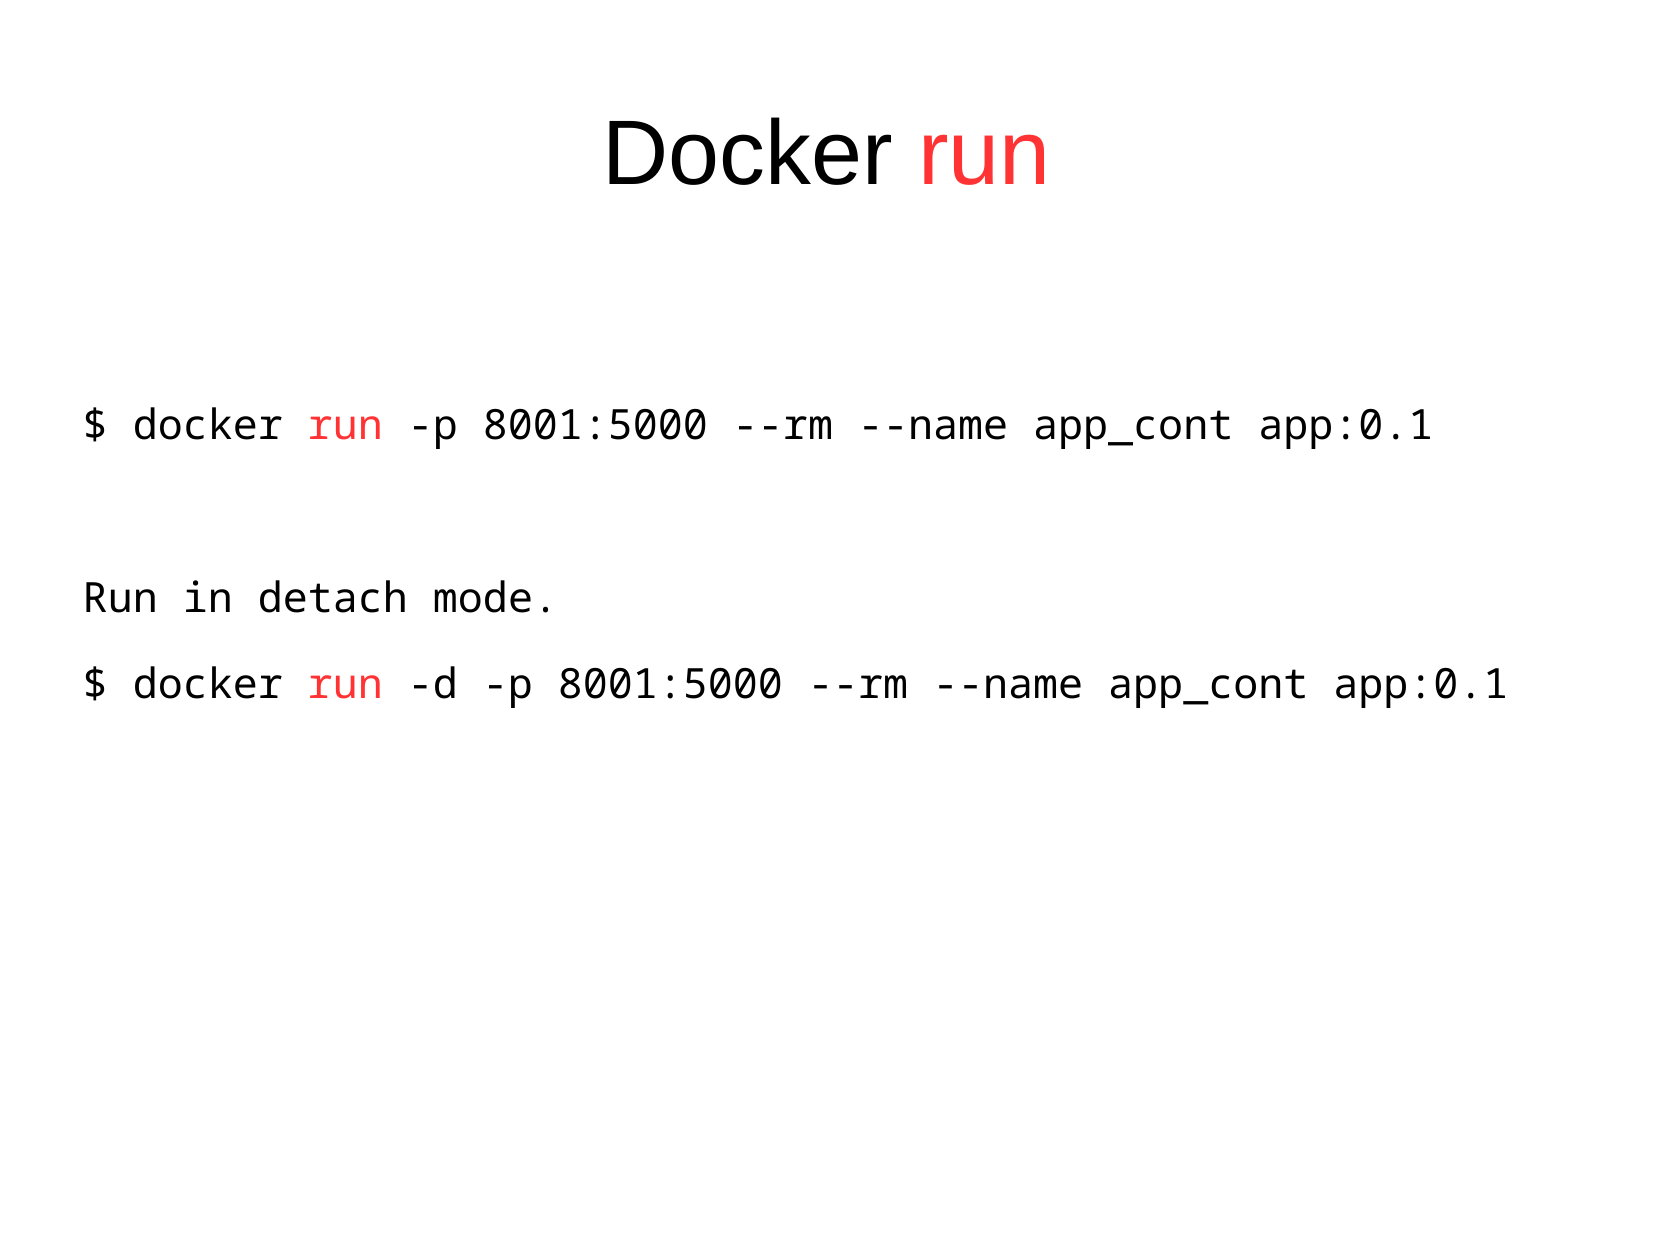

# Docker run
$ docker run -p 8001:5000 --rm --name app_cont app:0.1
Run in detach mode.
$ docker run -d -p 8001:5000 --rm --name app_cont app:0.1